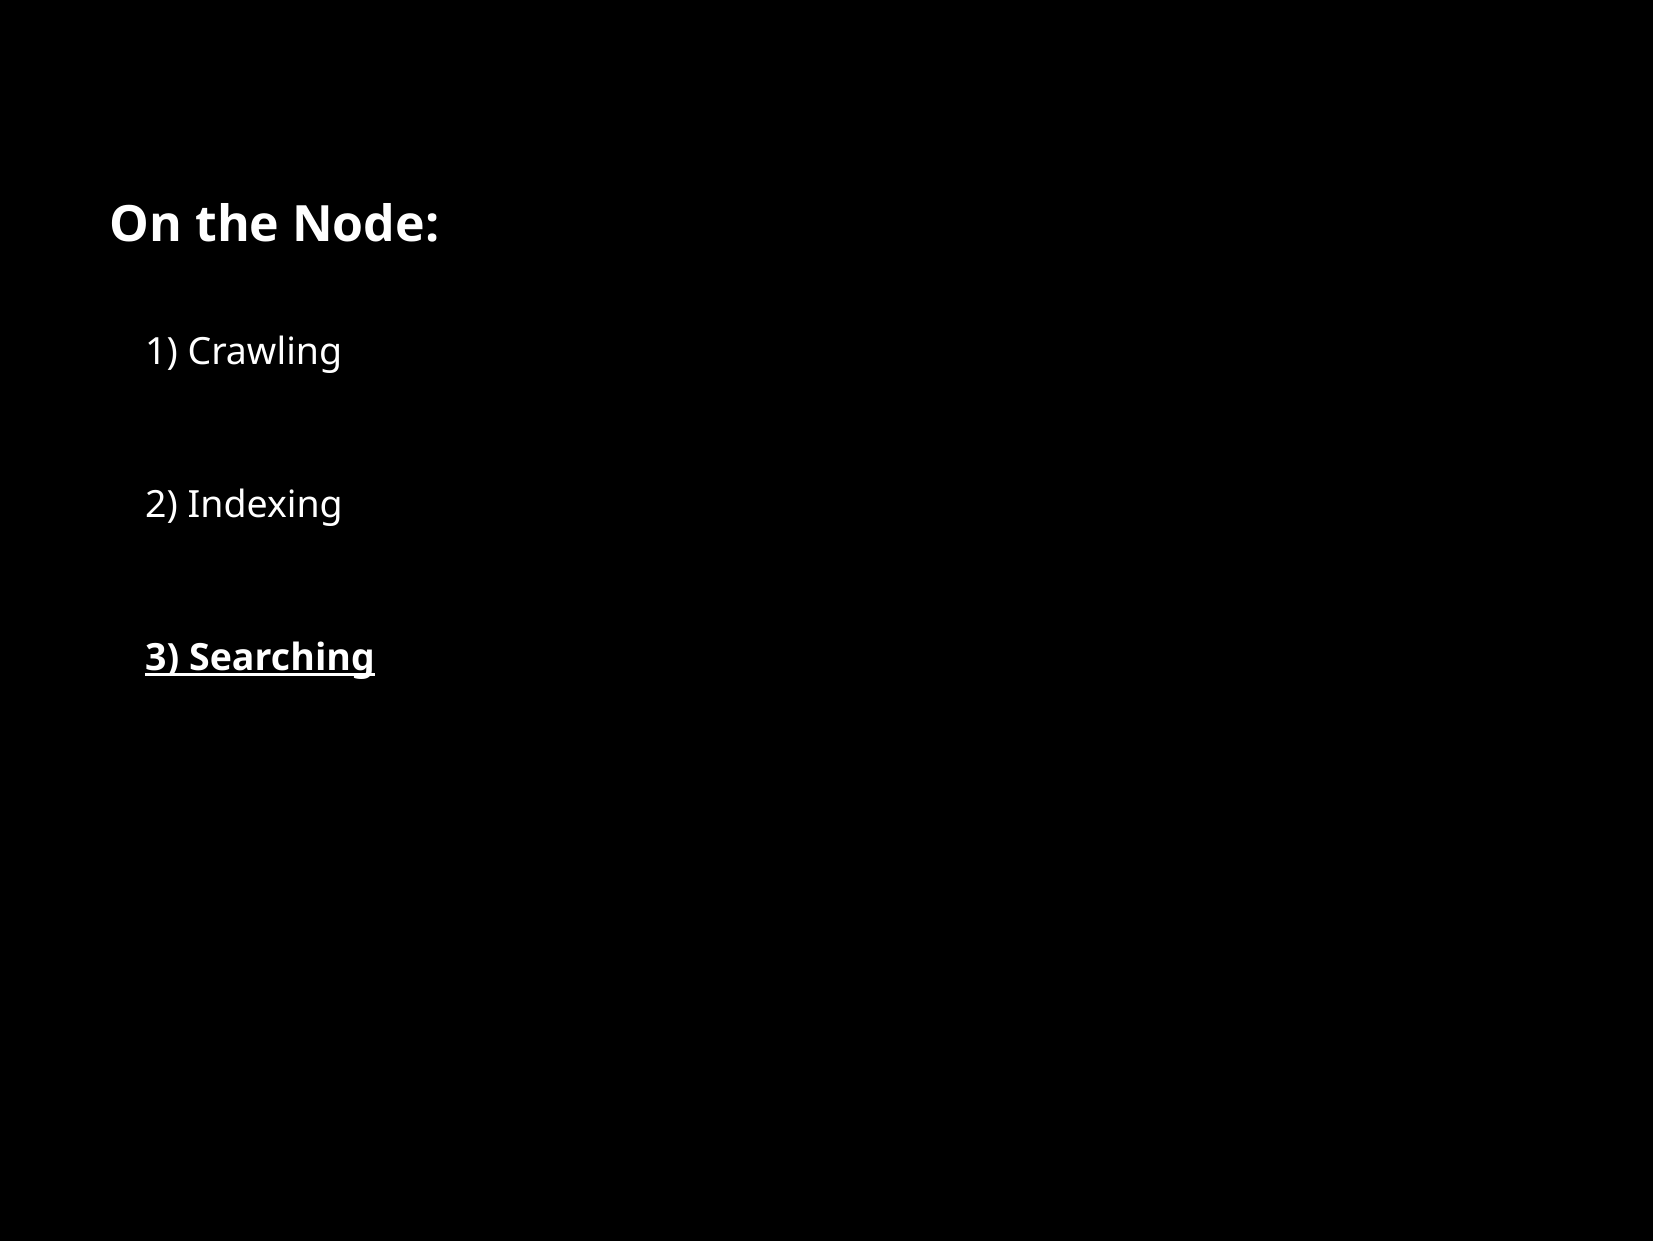

On the Node:
1) Crawling
2) Indexing
3) Searching